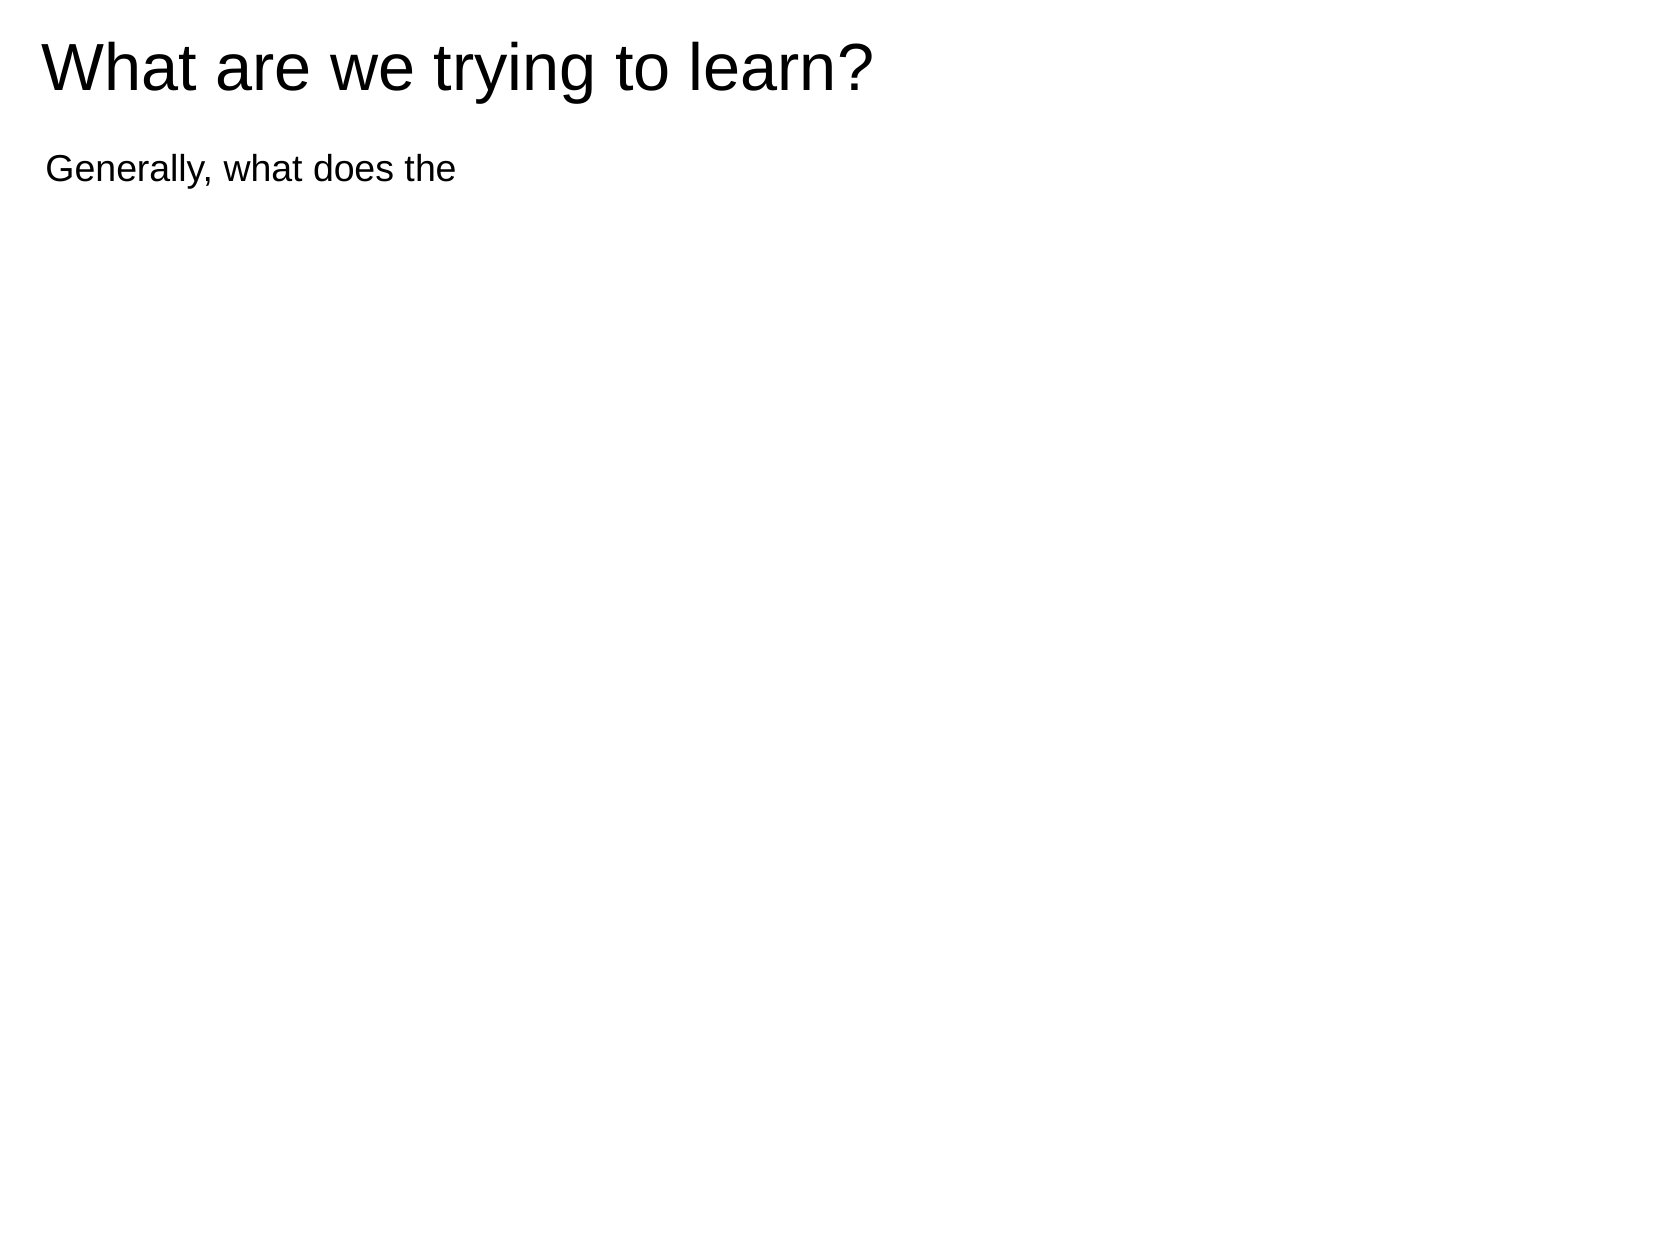

# What are we trying to learn?
Generally, what does the